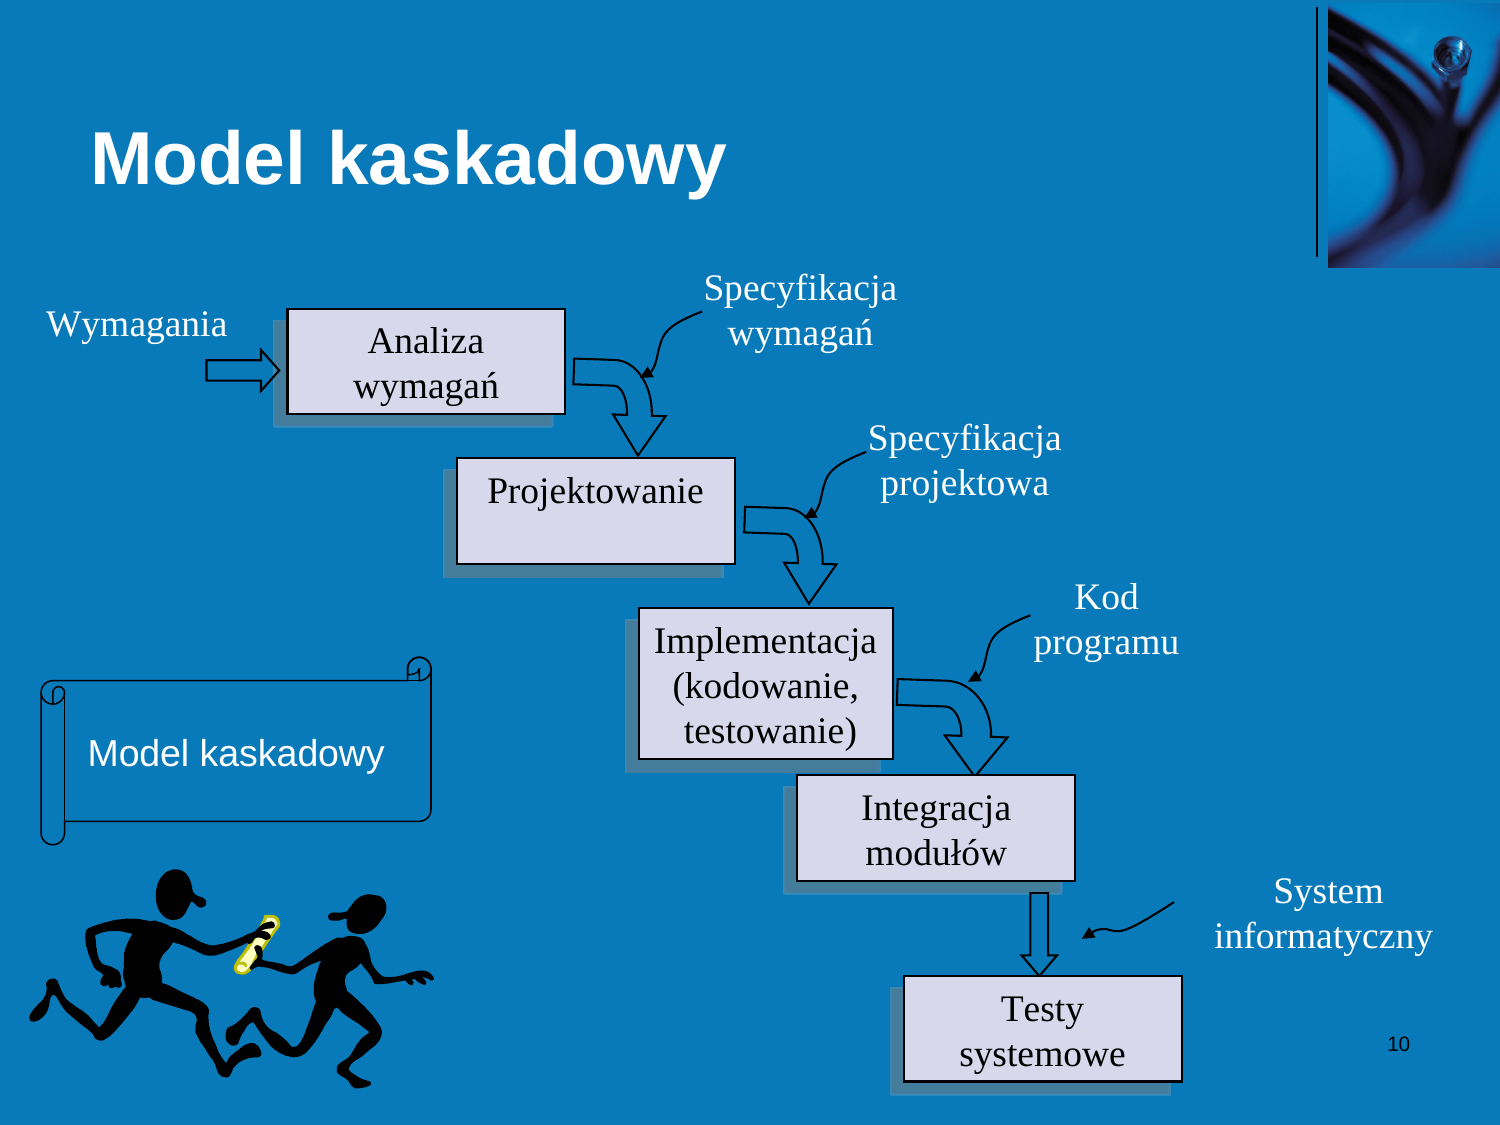

# Model kaskadowy
Specyfikacja
wymagań
Wymagania
Analiza wymagań
Specyfikacja
projektowa
Projektowanie
Kod programu
Implementacja
(kodowanie,
 testowanie)
Model kaskadowy
Integracja modułów
System informatyczny
Testy systemowe
10